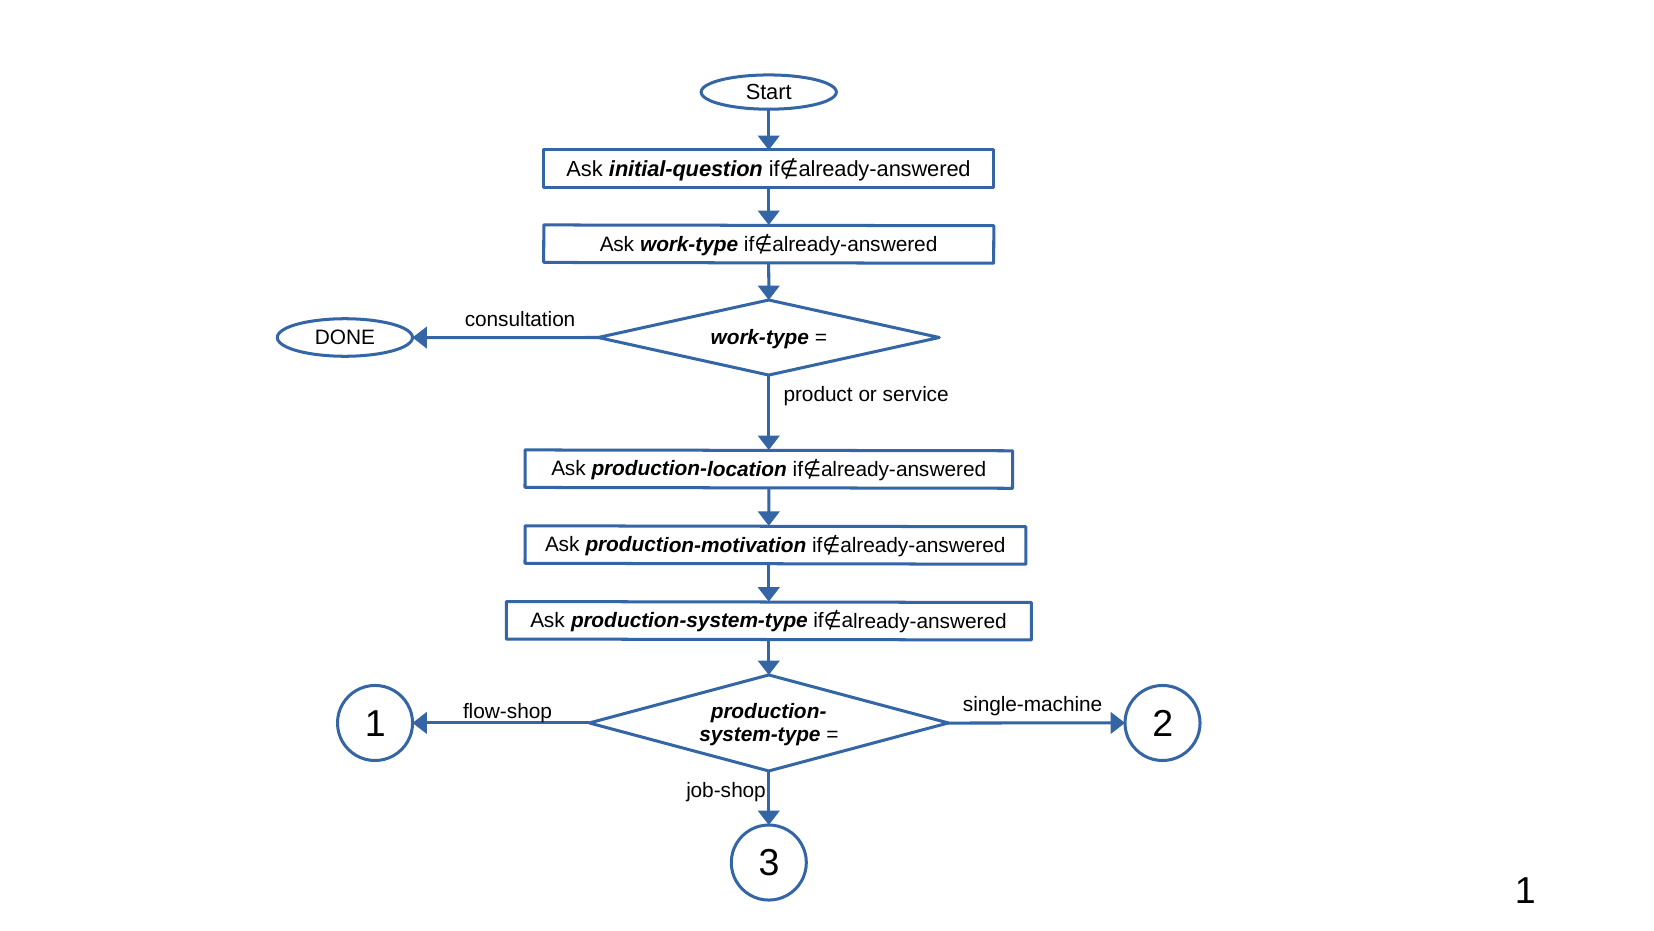

Start
Ask initial-question if∉already-answered
Ask work-type if∉already-answered
consultation
work-type =
DONE
product or service
Ask production-location if∉already-answered
Ask production-motivation if∉already-answered
Ask production-system-type if∉already-answered
production-system-type =
1
single-machine
2
flow-shop
job-shop
3